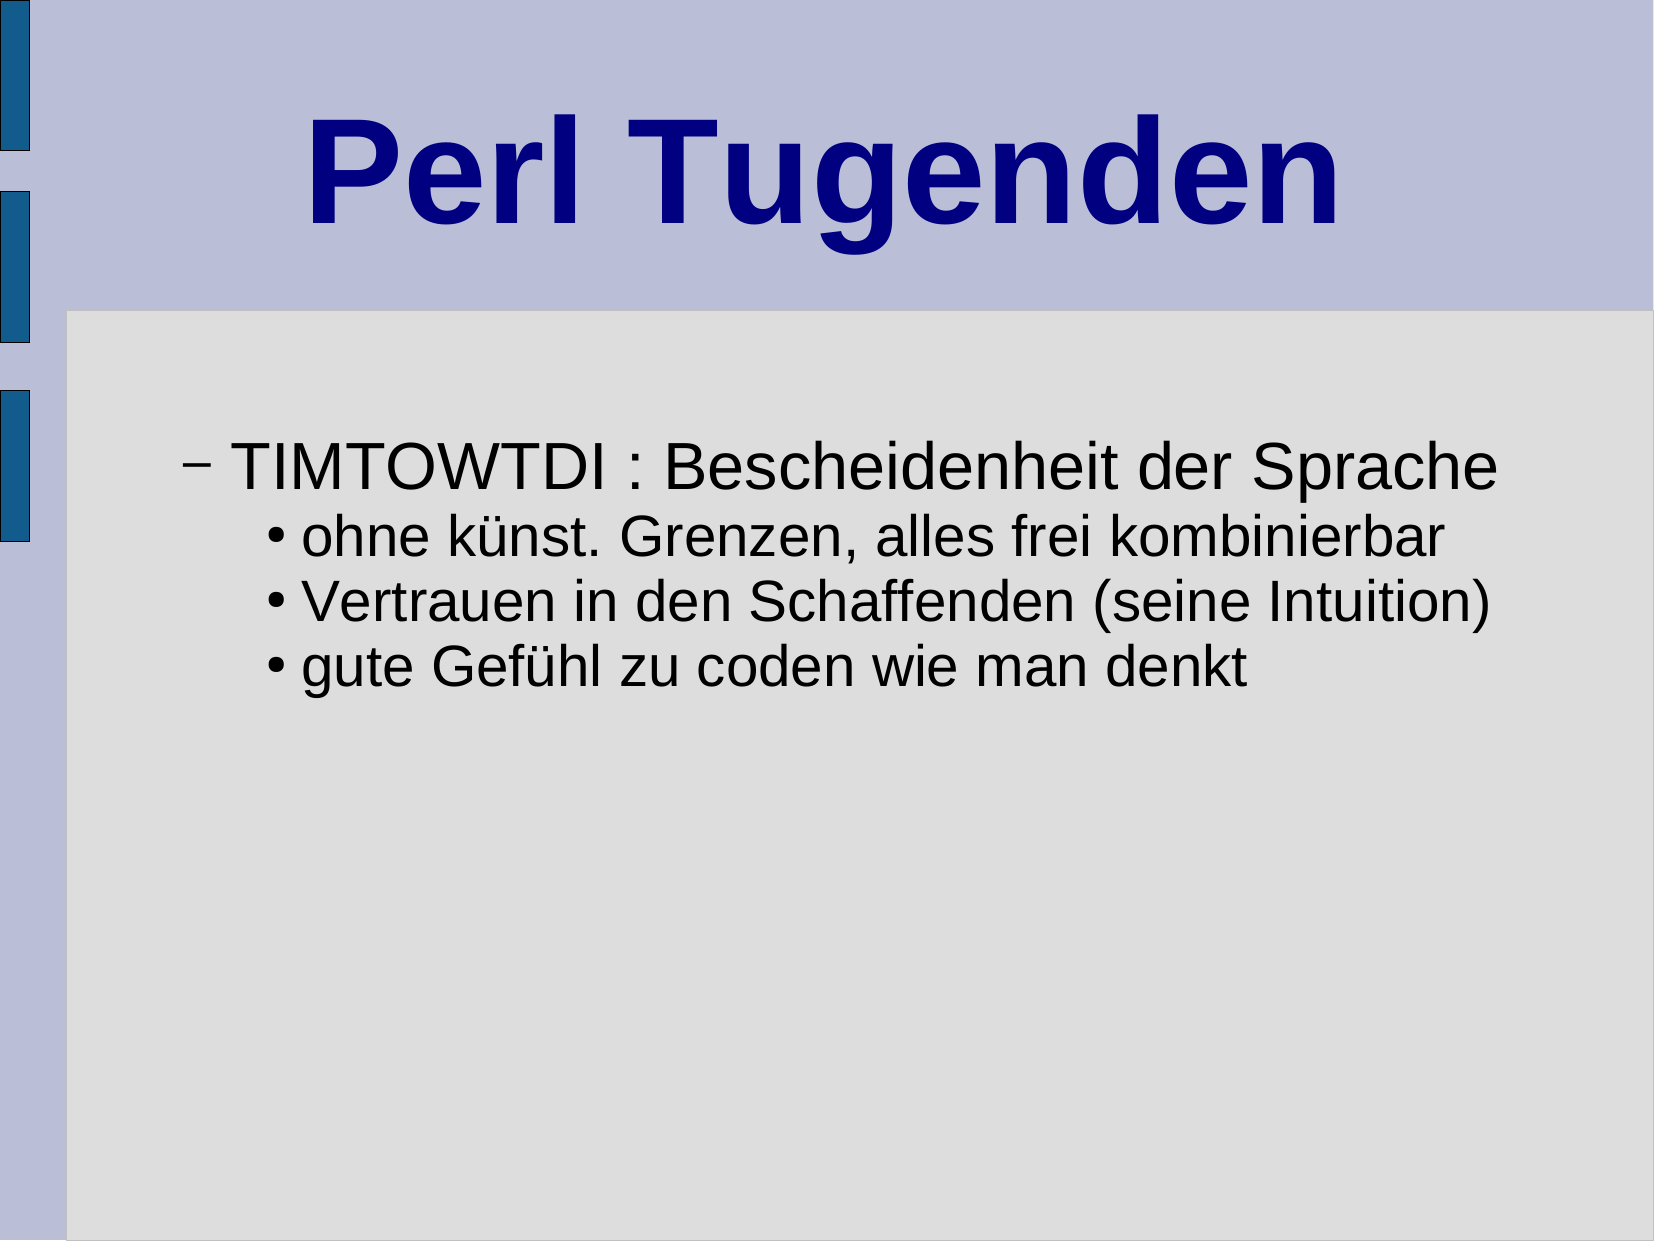

# Perl Tugenden
TIMTOWTDI : Bescheidenheit der Sprache
ohne künst. Grenzen, alles frei kombinierbar
Vertrauen in den Schaffenden (seine Intuition)
gute Gefühl zu coden wie man denkt